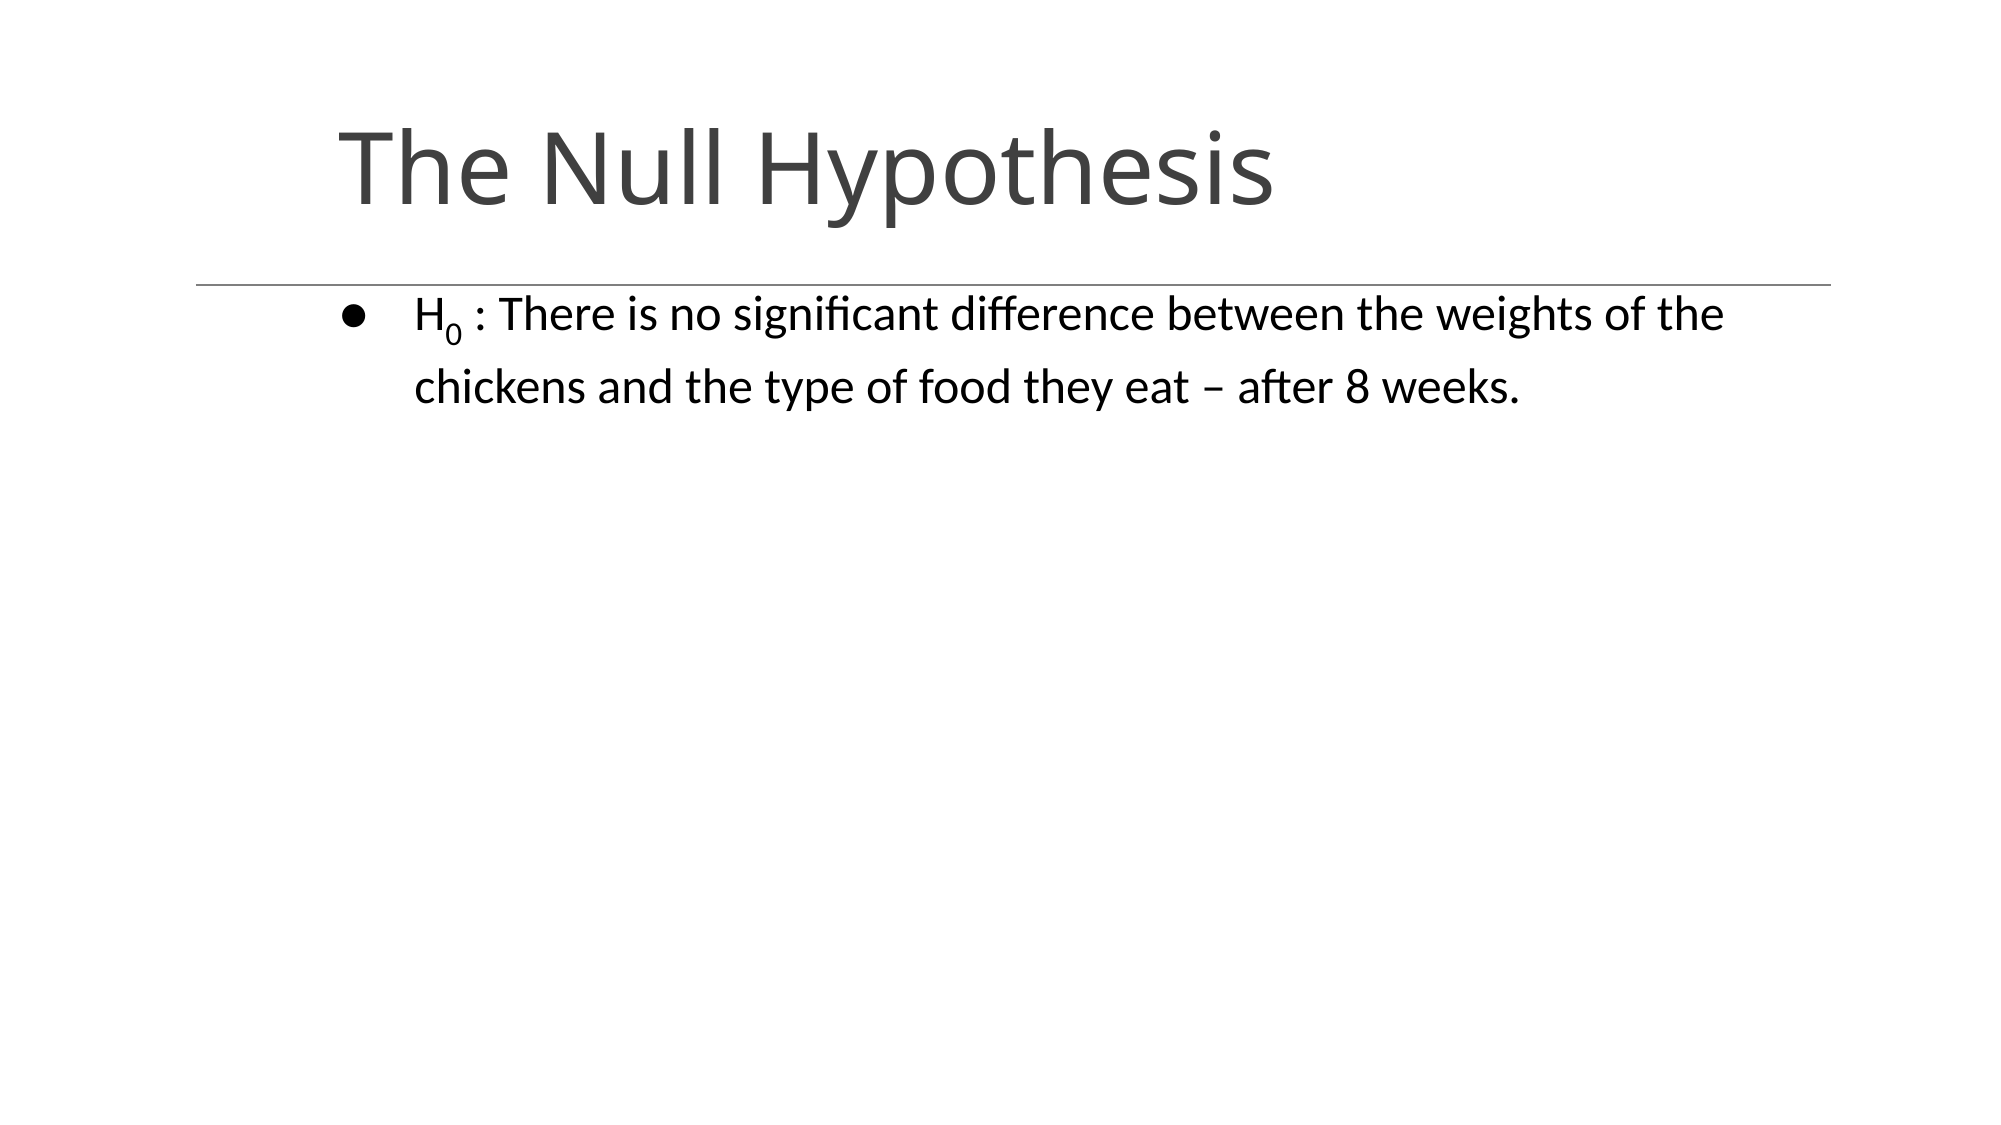

The Null Hypothesis
●
H
: There is no significant difference between the weights of the
0
chickens and the type of food they eat – after 8 weeks.